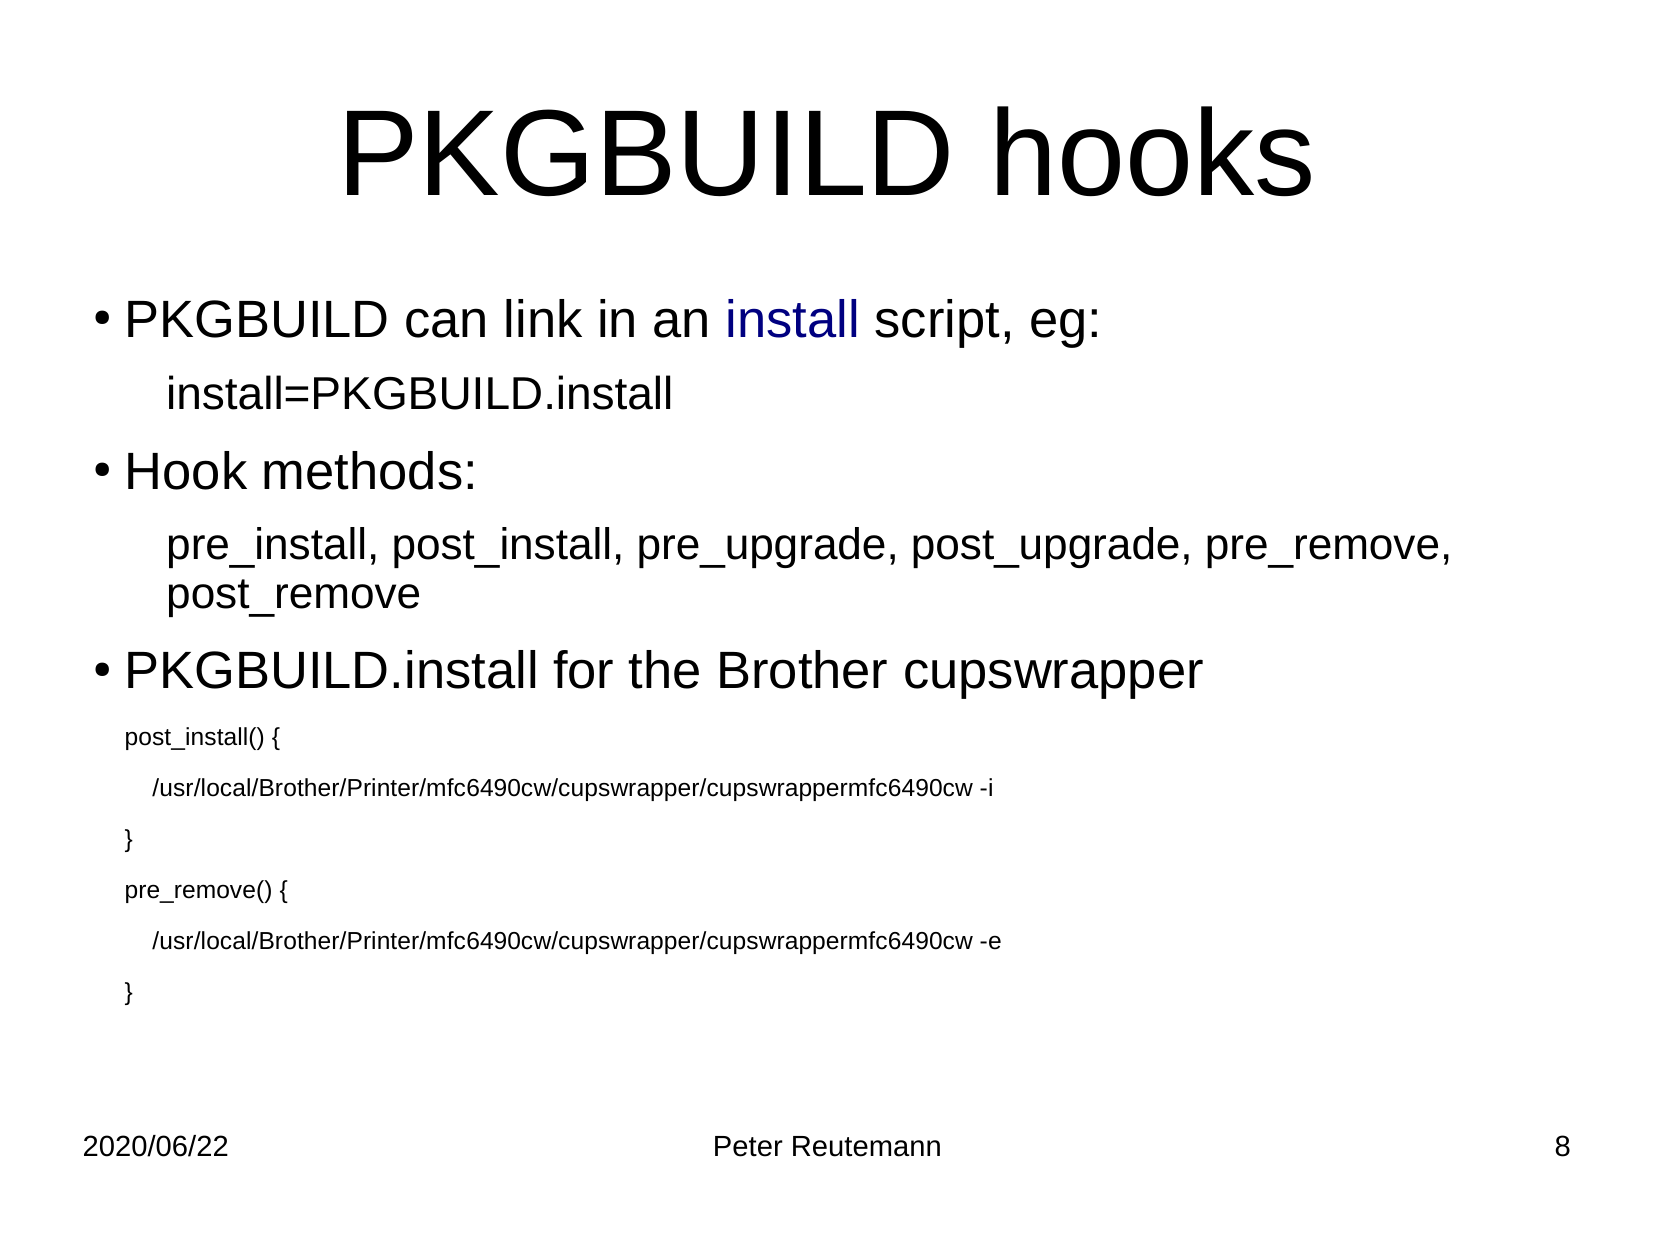

# PKGBUILD hooks
PKGBUILD can link in an install script, eg:
install=PKGBUILD.install
Hook methods:
pre_install, post_install, pre_upgrade, post_upgrade, pre_remove, post_remove
PKGBUILD.install for the Brother cupswrapper
post_install() {
 /usr/local/Brother/Printer/mfc6490cw/cupswrapper/cupswrappermfc6490cw -i
}
pre_remove() {
 /usr/local/Brother/Printer/mfc6490cw/cupswrapper/cupswrappermfc6490cw -e
}
2020/06/22
Peter Reutemann
8